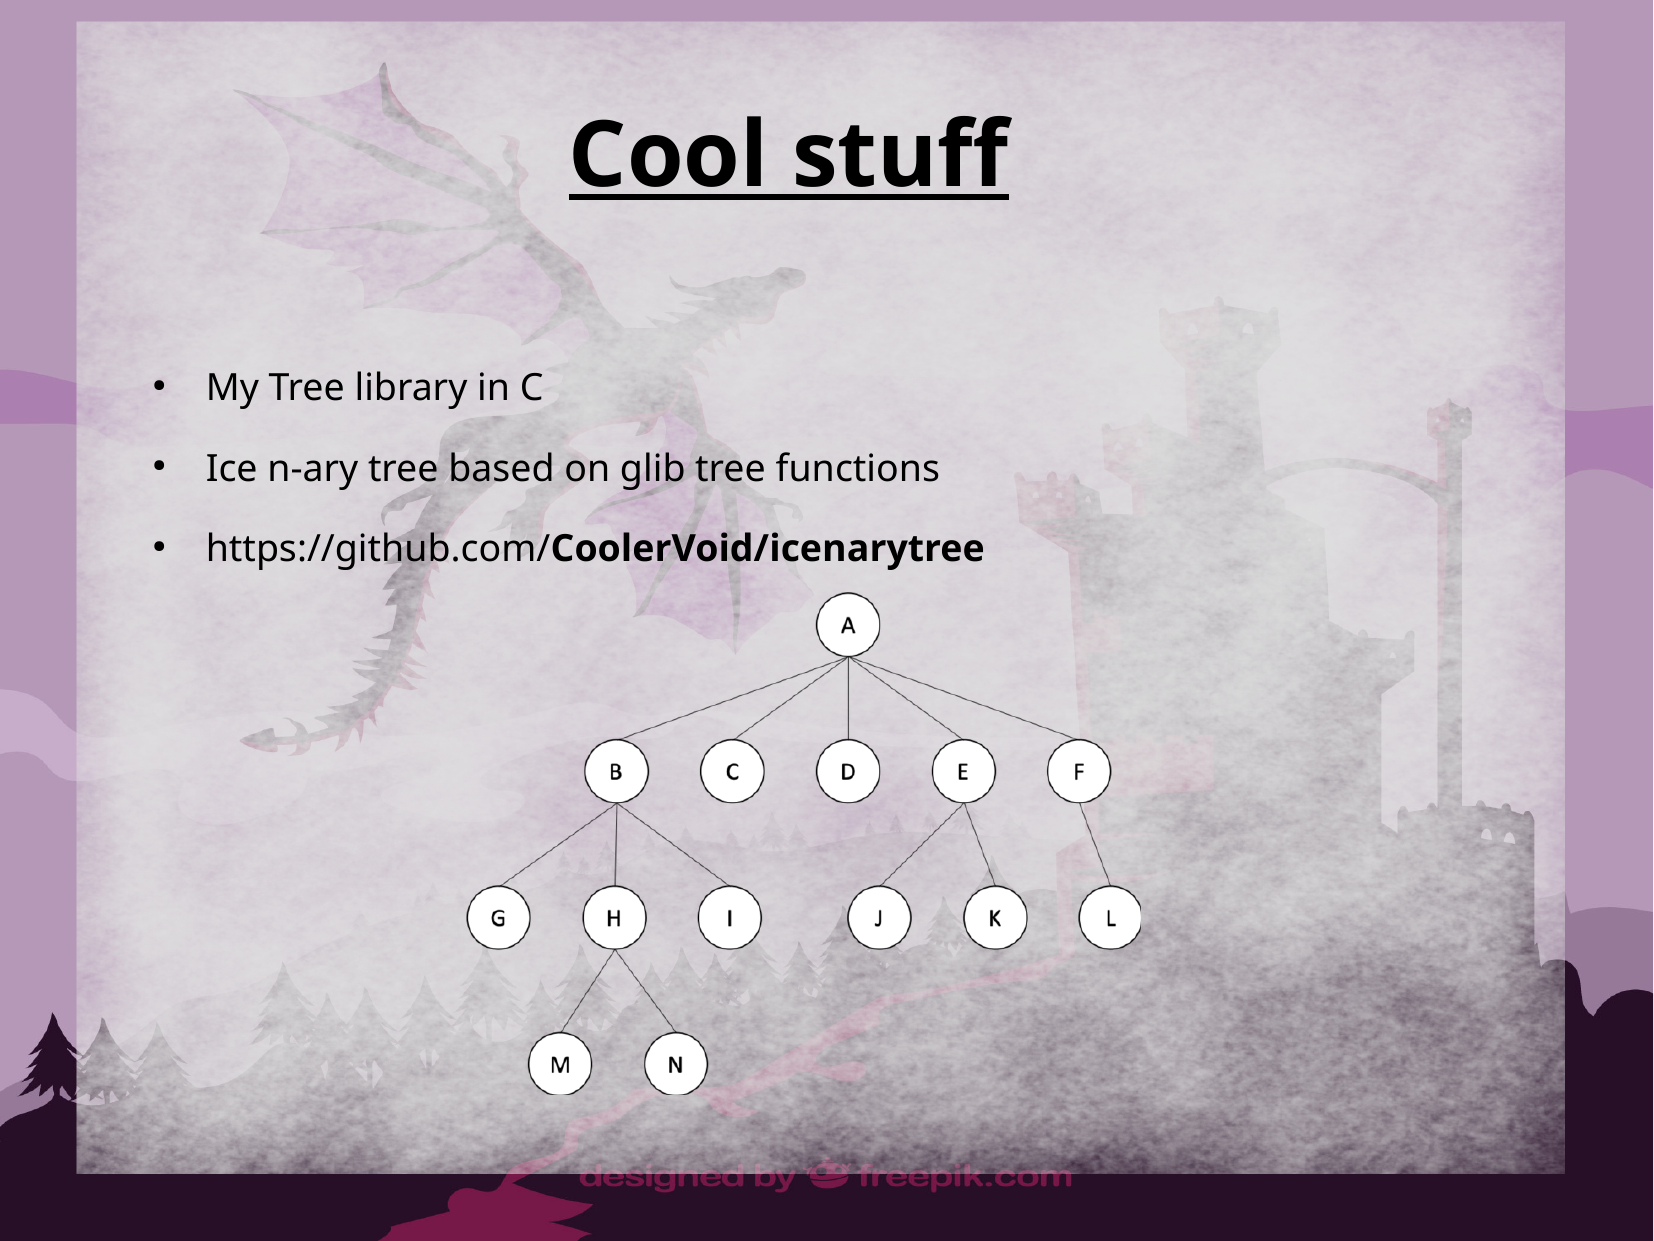

# Cool stuff
My Tree library in C
Ice n-ary tree based on glib tree functions
https://github.com/CoolerVoid/icenarytree